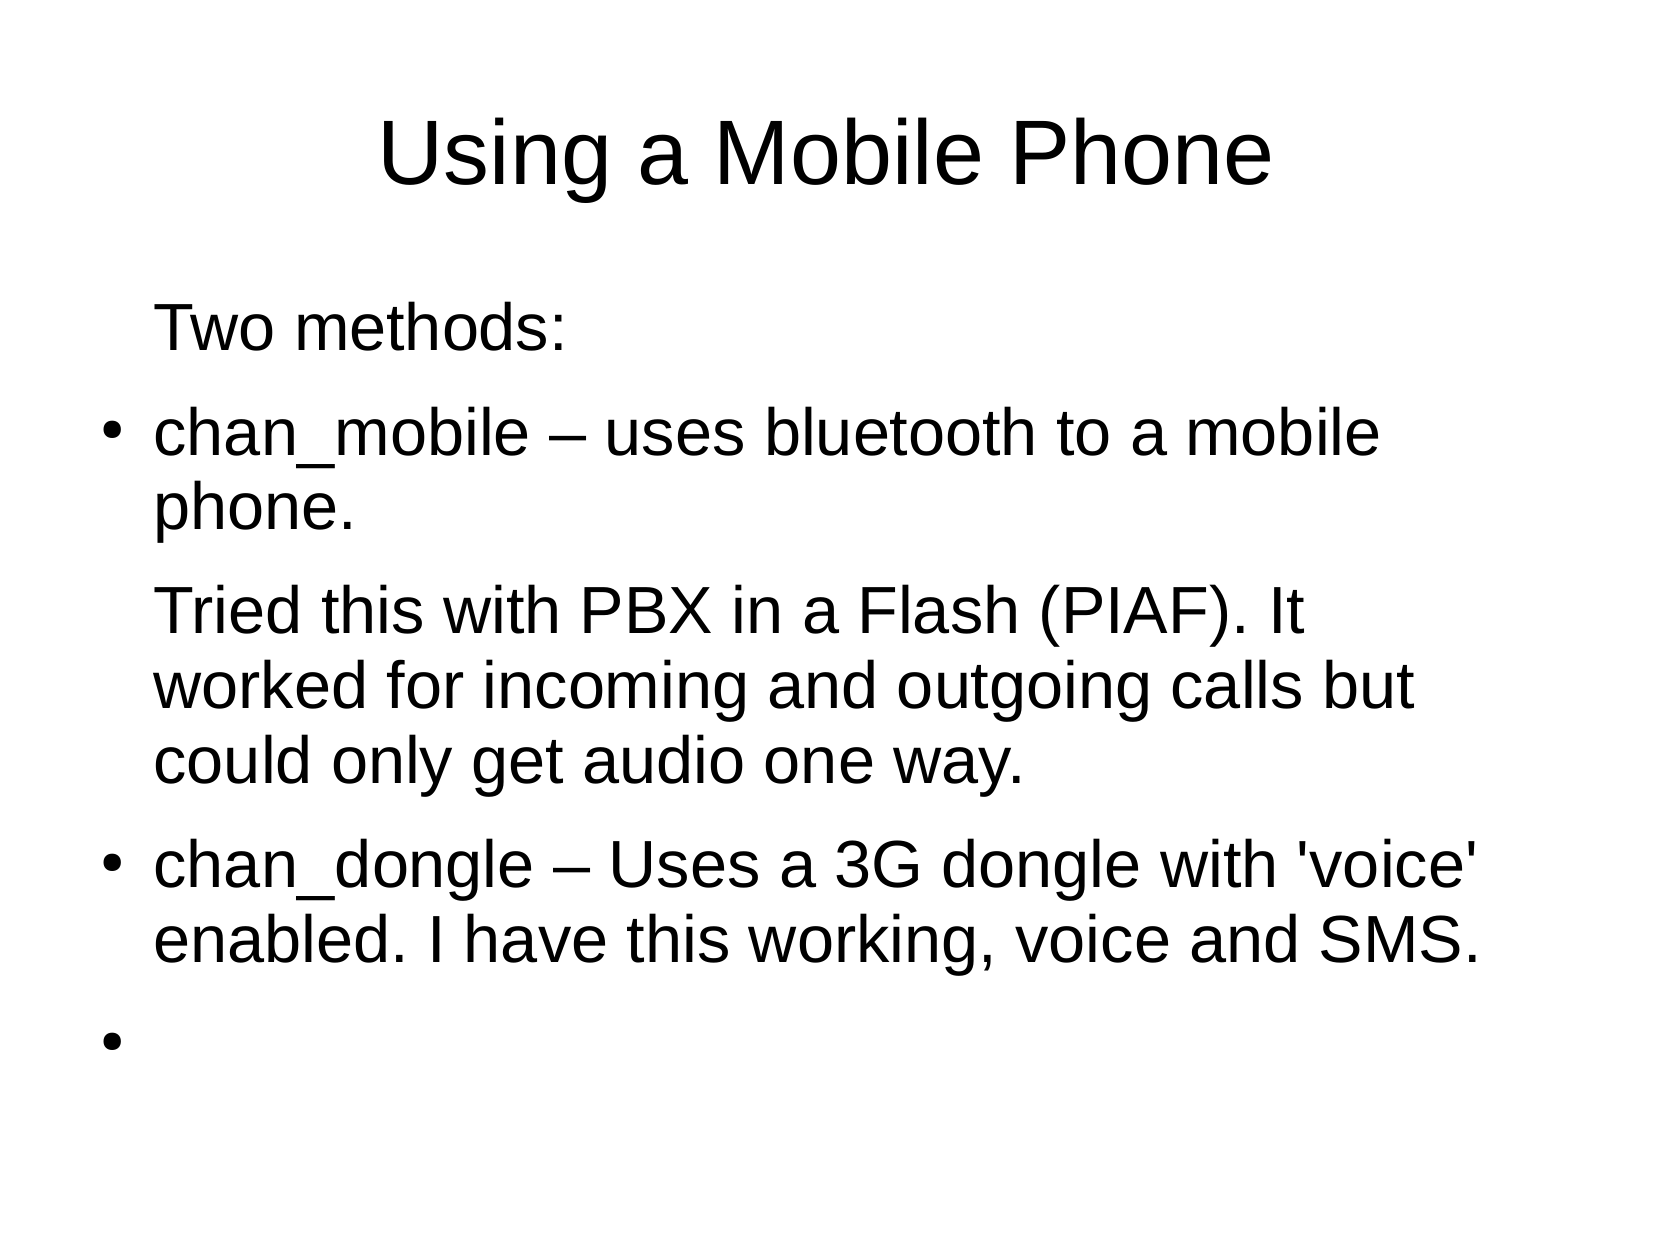

# Using a Mobile Phone
Two methods:
chan_mobile – uses bluetooth to a mobile phone.
Tried this with PBX in a Flash (PIAF). It worked for incoming and outgoing calls but could only get audio one way.
chan_dongle – Uses a 3G dongle with 'voice' enabled. I have this working, voice and SMS.